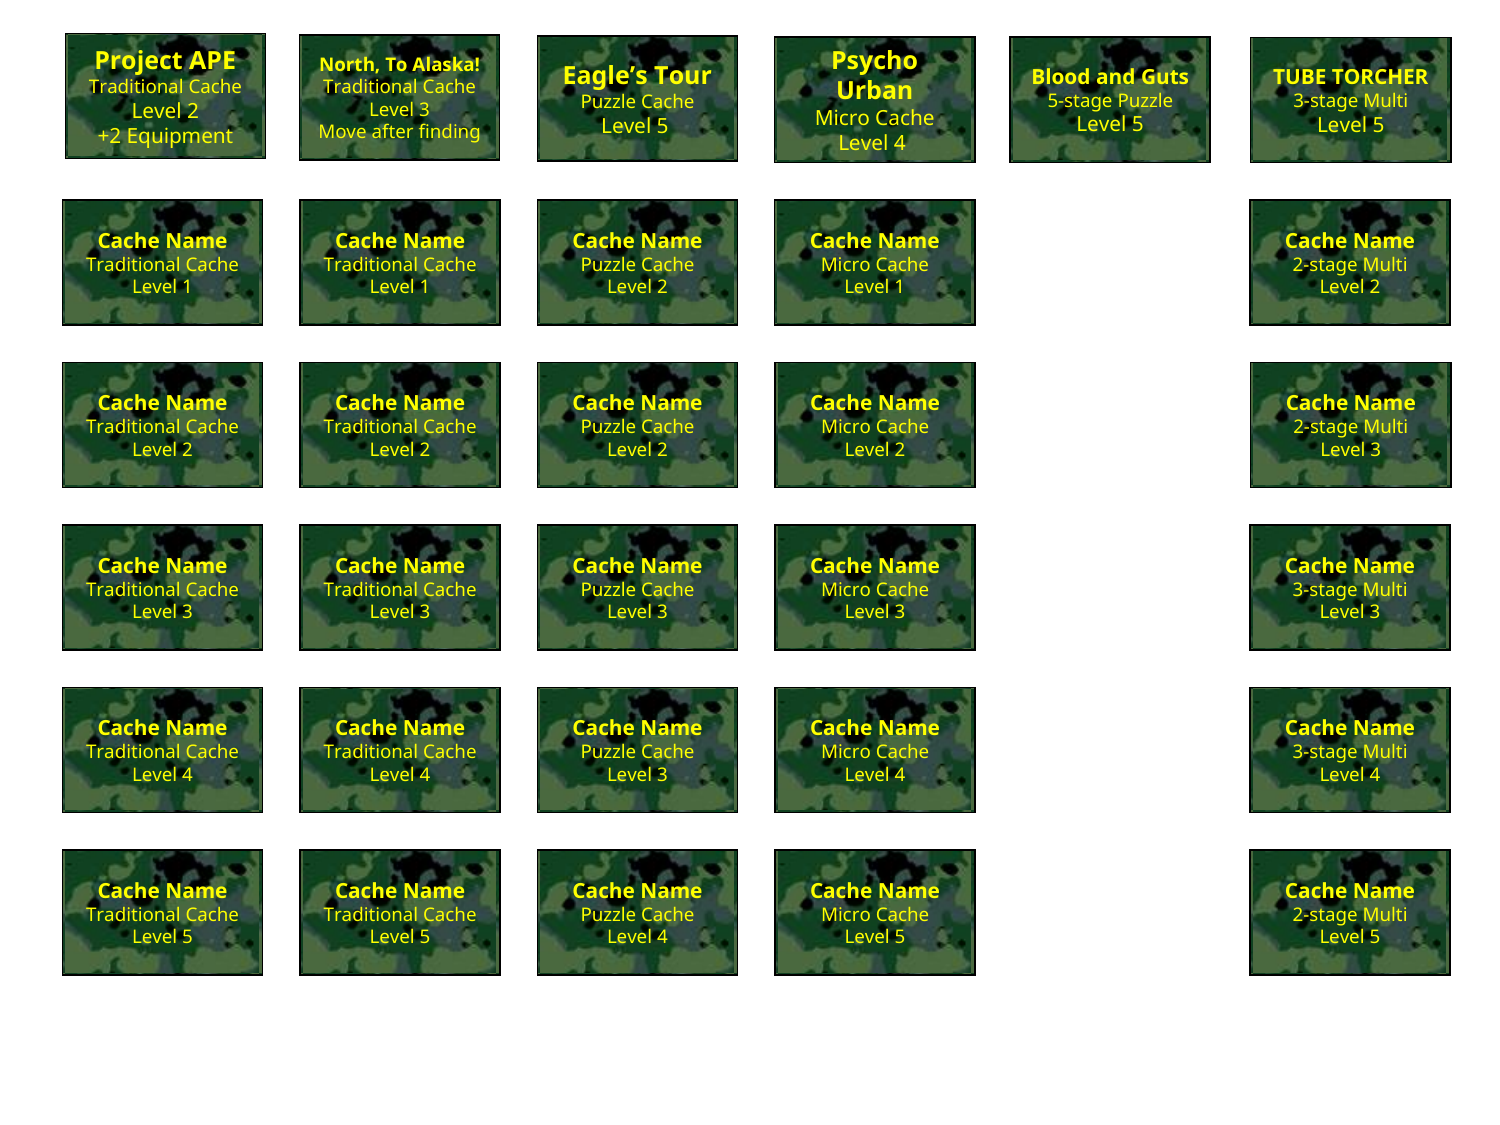

Project APE
Traditional Cache
Level 2
+2 Equipment
North, To Alaska!
Traditional Cache
Level 3
Move after finding
Eagle’s Tour
Puzzle Cache
Level 5
Psycho Urban
Micro Cache
Level 4
Blood and Guts
5-stage Puzzle
Level 5
TUBE TORCHER
3-stage Multi
Level 5
Cache Name
Traditional Cache
Level 1
Cache Name
Traditional Cache
Level 1
Cache Name
Puzzle Cache
Level 2
Cache Name
Micro Cache
Level 1
Cache Name
2-stage Multi
Level 2
Cache Name
Traditional Cache
Level 2
Cache Name
Traditional Cache
Level 2
Cache Name
Puzzle Cache
Level 2
Cache Name
Micro Cache
Level 2
Cache Name
2-stage Multi
Level 3
Cache Name
Traditional Cache
Level 3
Cache Name
Traditional Cache
Level 3
Cache Name
Puzzle Cache
Level 3
Cache Name
Micro Cache
Level 3
Cache Name
3-stage Multi
Level 3
Cache Name
Traditional Cache
Level 4
Cache Name
Traditional Cache
Level 4
Cache Name
Puzzle Cache
Level 3
Cache Name
Micro Cache
Level 4
Cache Name
3-stage Multi
Level 4
Cache Name
Traditional Cache
Level 5
Cache Name
Traditional Cache
Level 5
Cache Name
Puzzle Cache
Level 4
Cache Name
Micro Cache
Level 5
Cache Name
2-stage Multi
Level 5